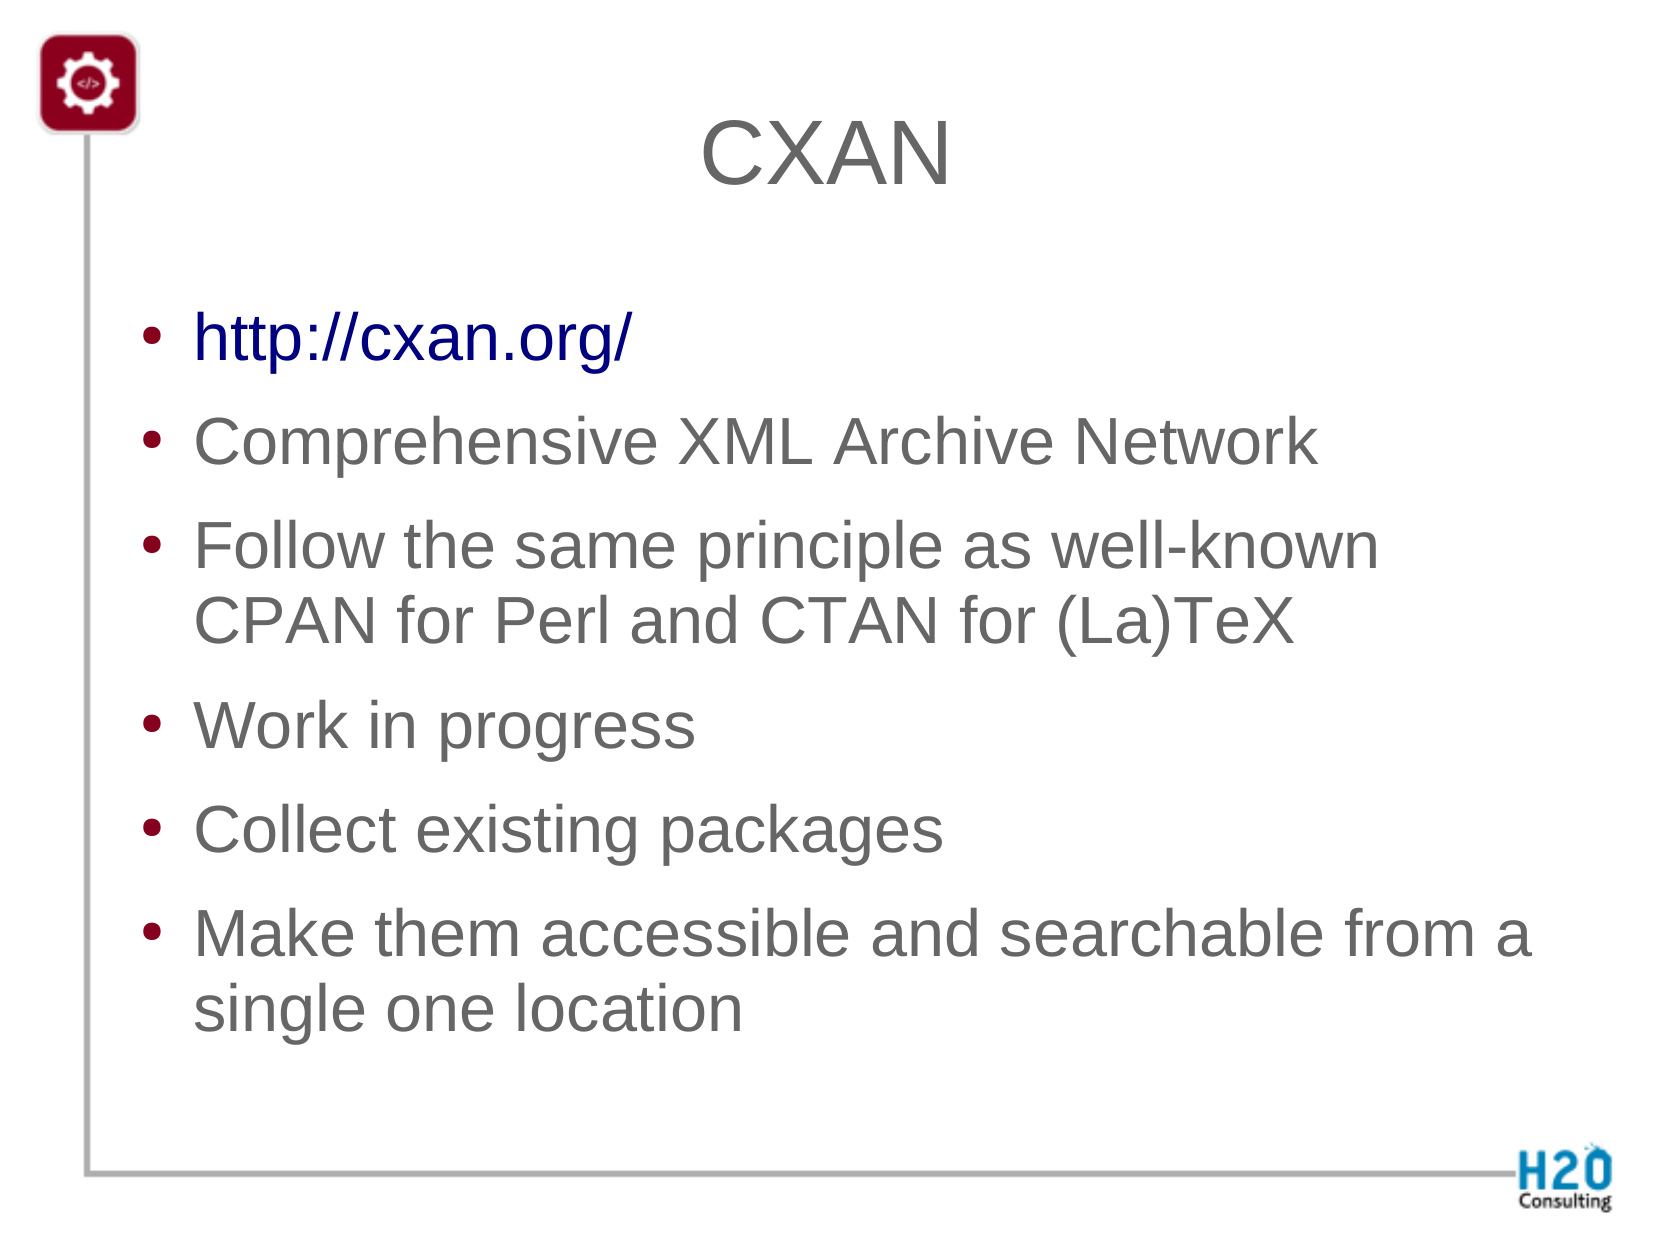

# CXAN
http://cxan.org/
Comprehensive XML Archive Network
Follow the same principle as well-known CPAN for Perl and CTAN for (La)TeX
Work in progress
Collect existing packages
Make them accessible and searchable from a single one location